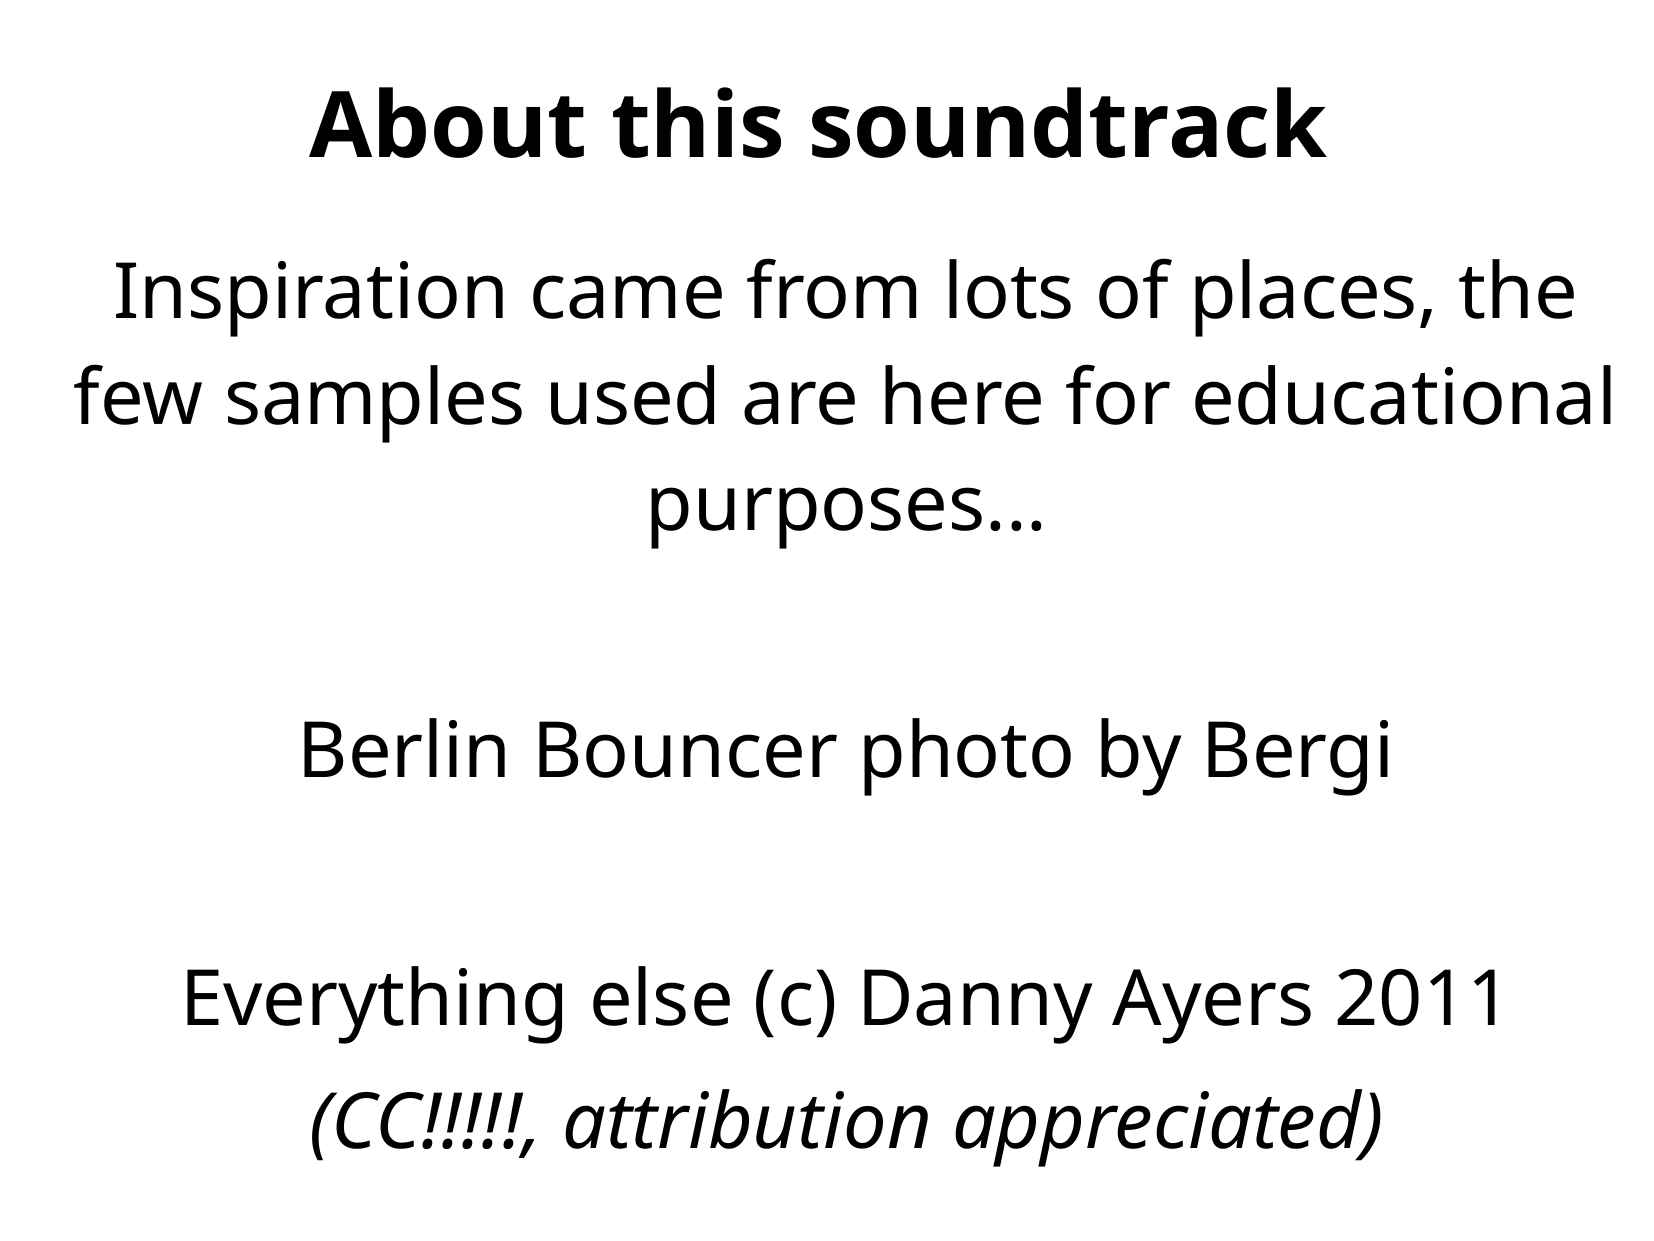

# About this soundtrack
Inspiration came from lots of places, the few samples used are here for educational purposes...
Berlin Bouncer photo by Bergi
Everything else (c) Danny Ayers 2011
(CC!!!!!, attribution appreciated)